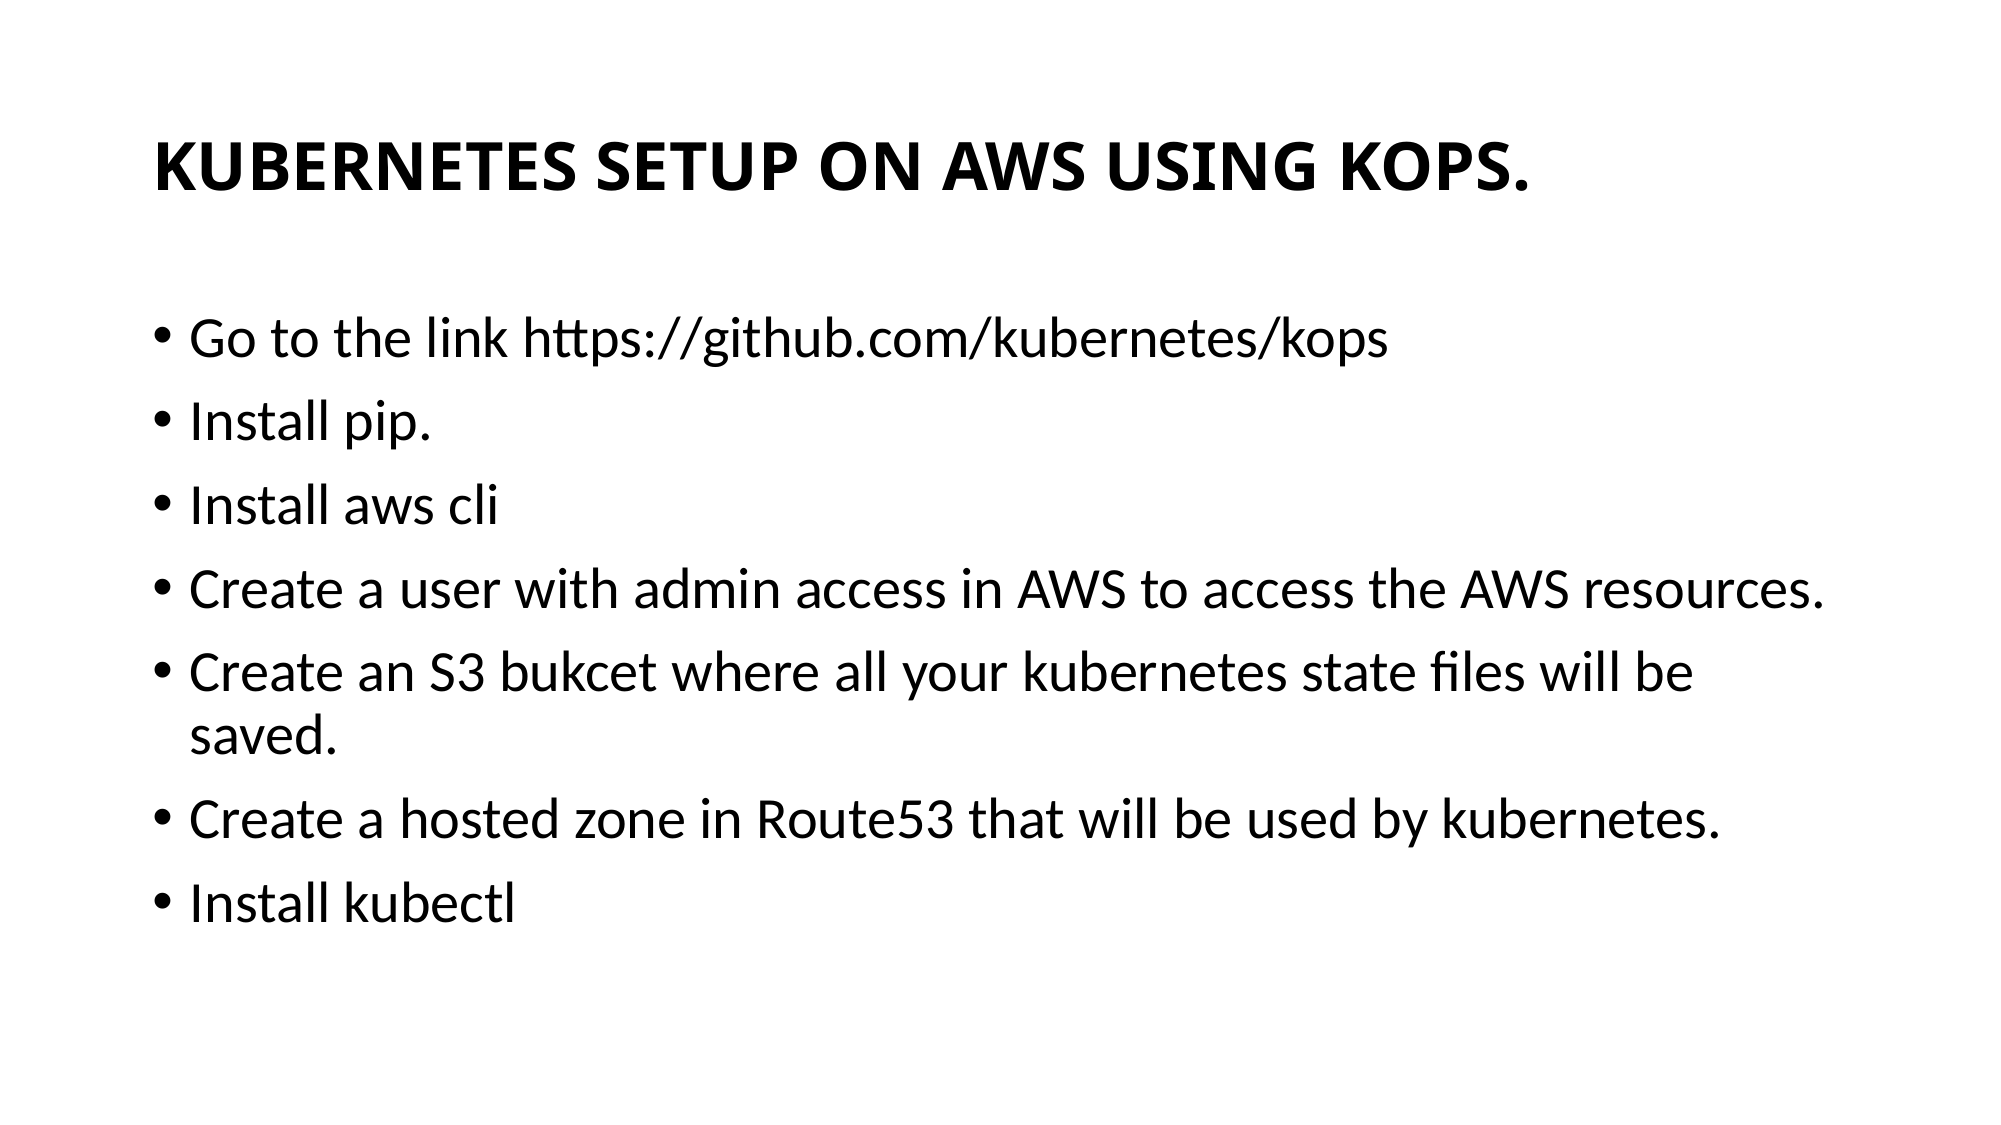

# KUBERNETES SETUP ON AWS USING KOPS.
Go to the link https://github.com/kubernetes/kops
Install pip.
Install aws cli
Create a user with admin access in AWS to access the AWS resources.
Create an S3 bukcet where all your kubernetes state files will be saved.
Create a hosted zone in Route53 that will be used by kubernetes.
Install kubectl